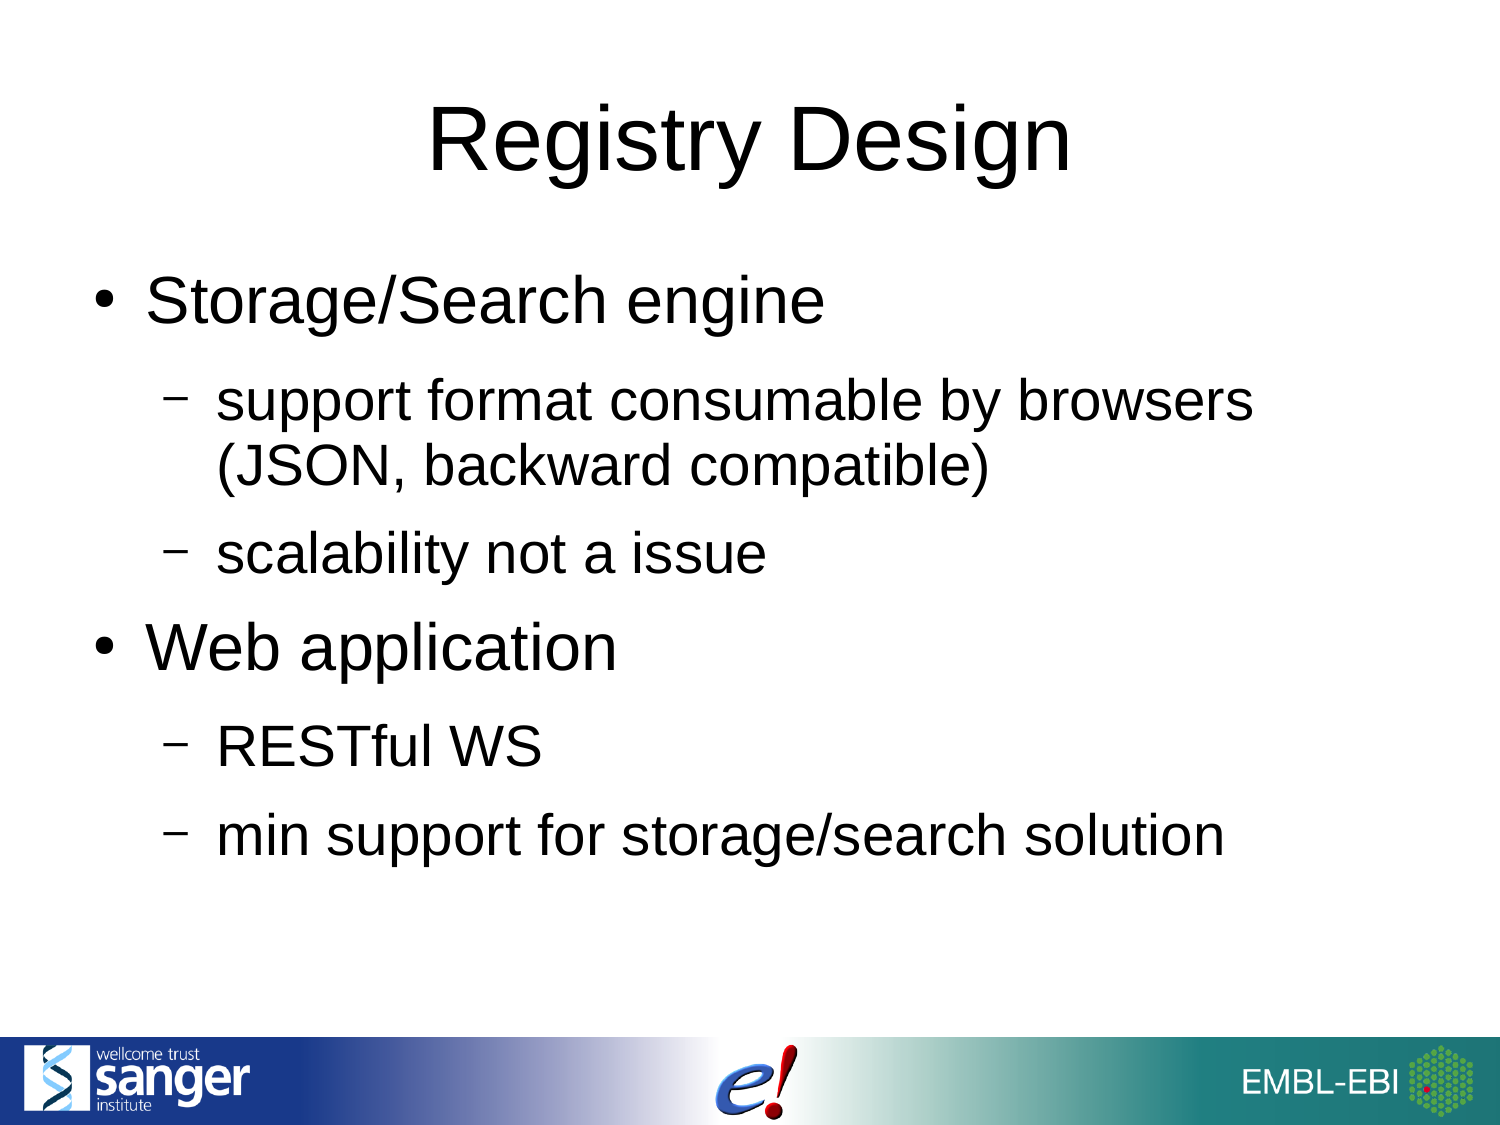

# Registry Design
Storage/Search engine
support format consumable by browsers (JSON, backward compatible)
scalability not a issue
Web application
RESTful WS
min support for storage/search solution